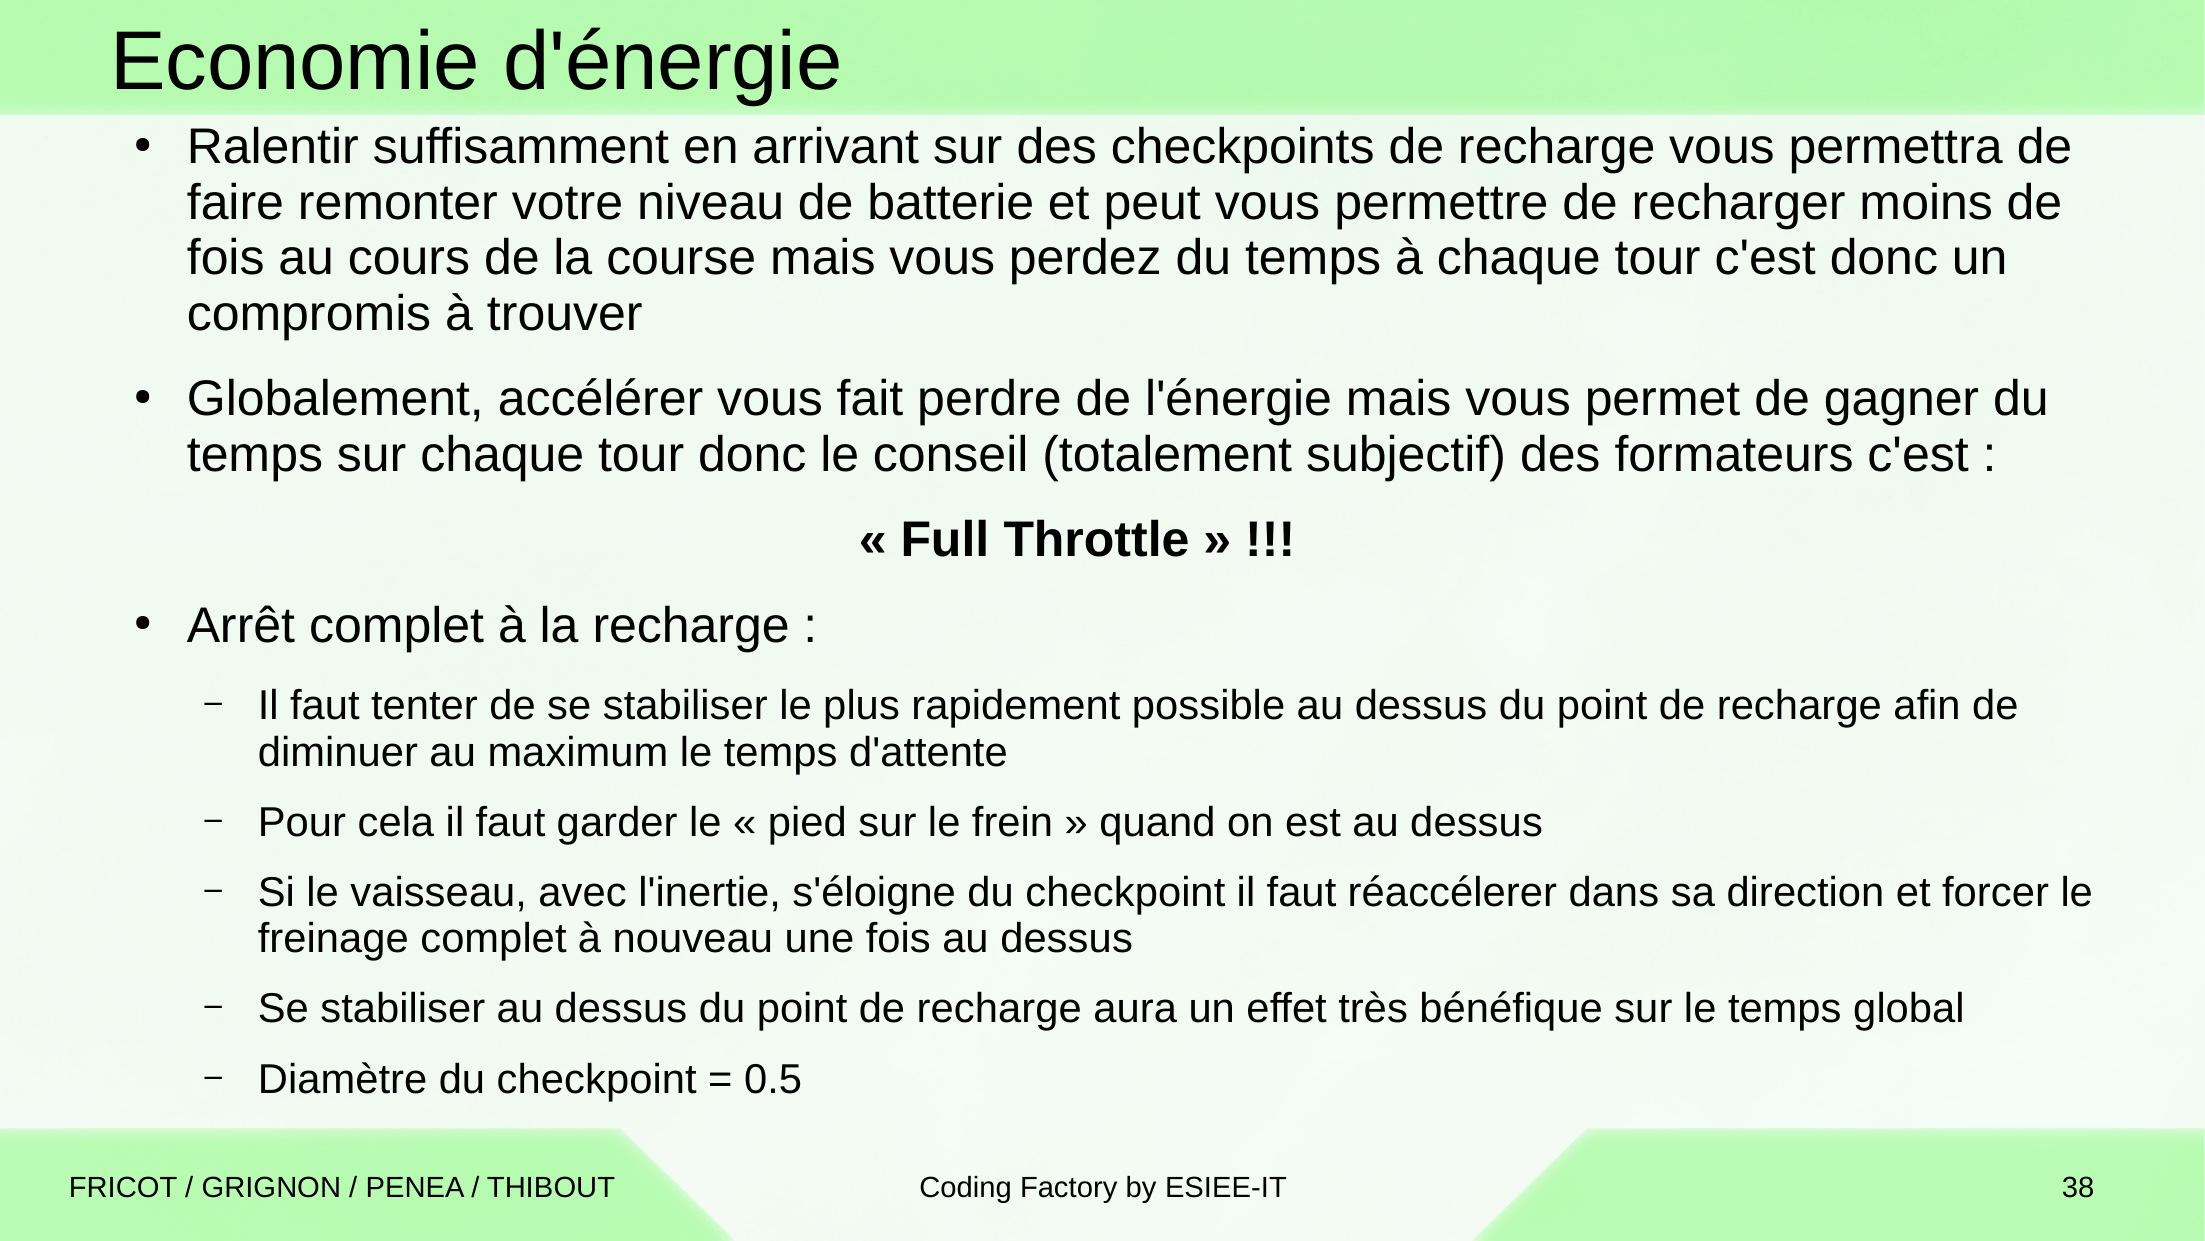

# Economie d'énergie
Ralentir suffisamment en arrivant sur des checkpoints de recharge vous permettra de faire remonter votre niveau de batterie et peut vous permettre de recharger moins de fois au cours de la course mais vous perdez du temps à chaque tour c'est donc un compromis à trouver
Globalement, accélérer vous fait perdre de l'énergie mais vous permet de gagner du temps sur chaque tour donc le conseil (totalement subjectif) des formateurs c'est :
 « Full Throttle » !!!
Arrêt complet à la recharge :
Il faut tenter de se stabiliser le plus rapidement possible au dessus du point de recharge afin de diminuer au maximum le temps d'attente
Pour cela il faut garder le « pied sur le frein » quand on est au dessus
Si le vaisseau, avec l'inertie, s'éloigne du checkpoint il faut réaccélerer dans sa direction et forcer le freinage complet à nouveau une fois au dessus
Se stabiliser au dessus du point de recharge aura un effet très bénéfique sur le temps global
Diamètre du checkpoint = 0.5
FRICOT / GRIGNON / PENEA / THIBOUT
Coding Factory by ESIEE-IT
38